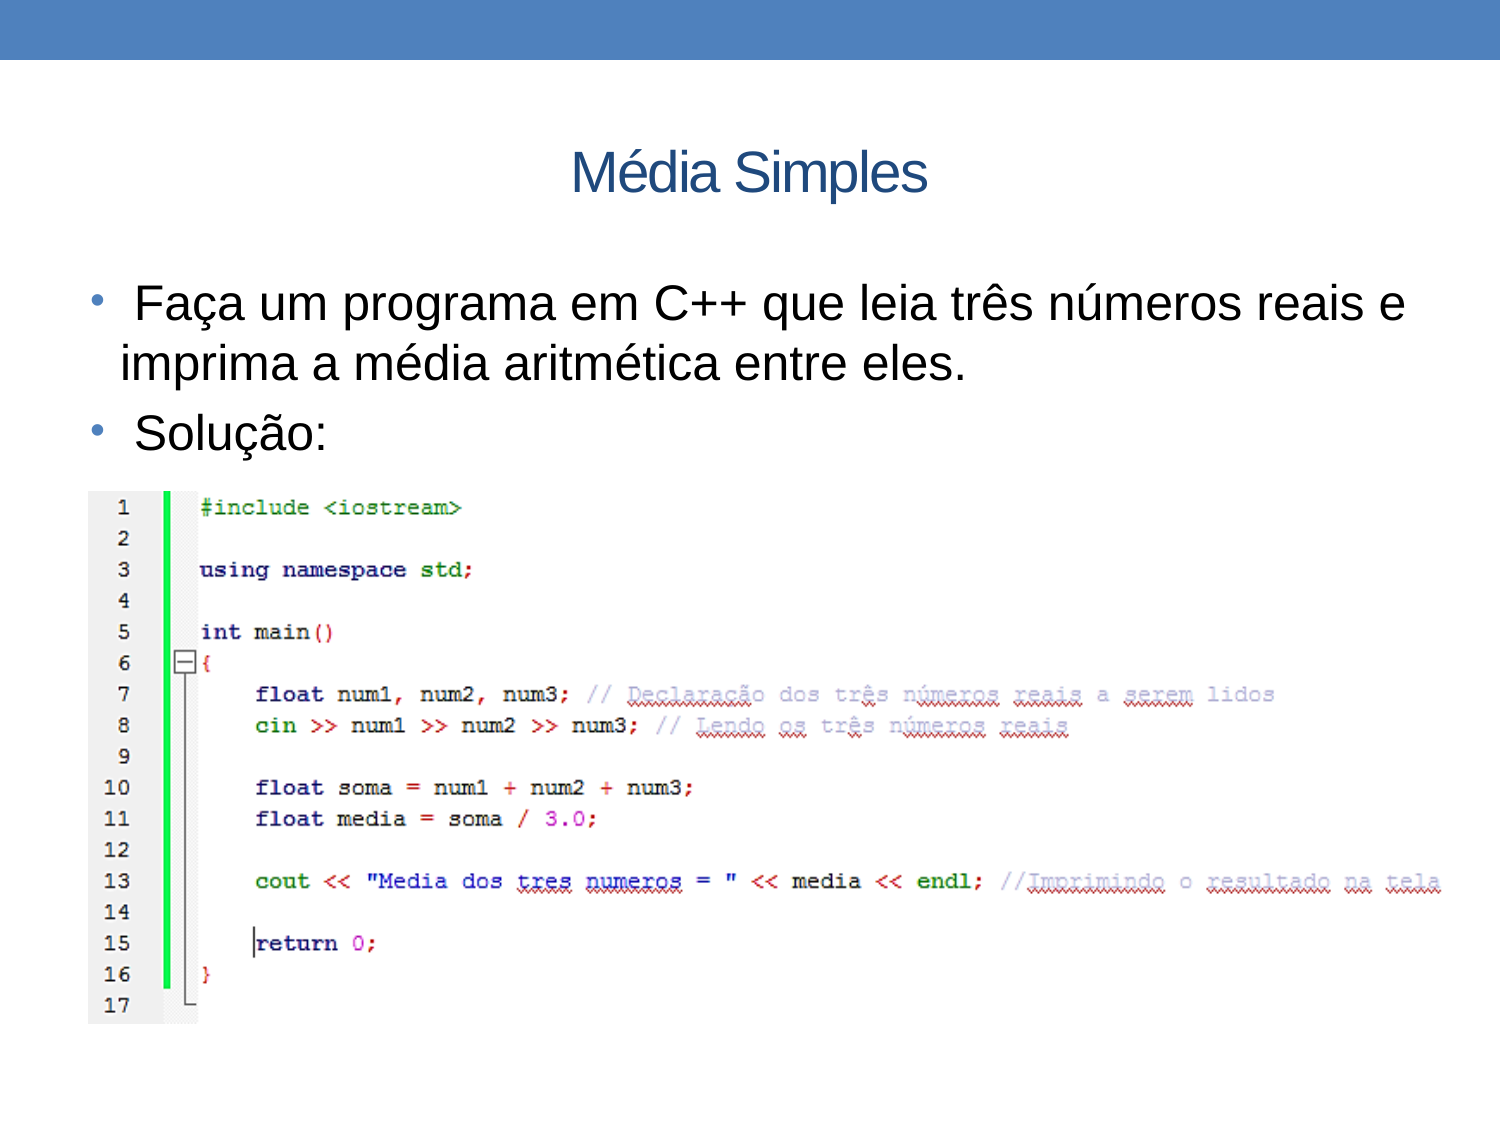

# Média Simples
 Faça um programa em C++ que leia três números reais e imprima a média aritmética entre eles.
 Solução: